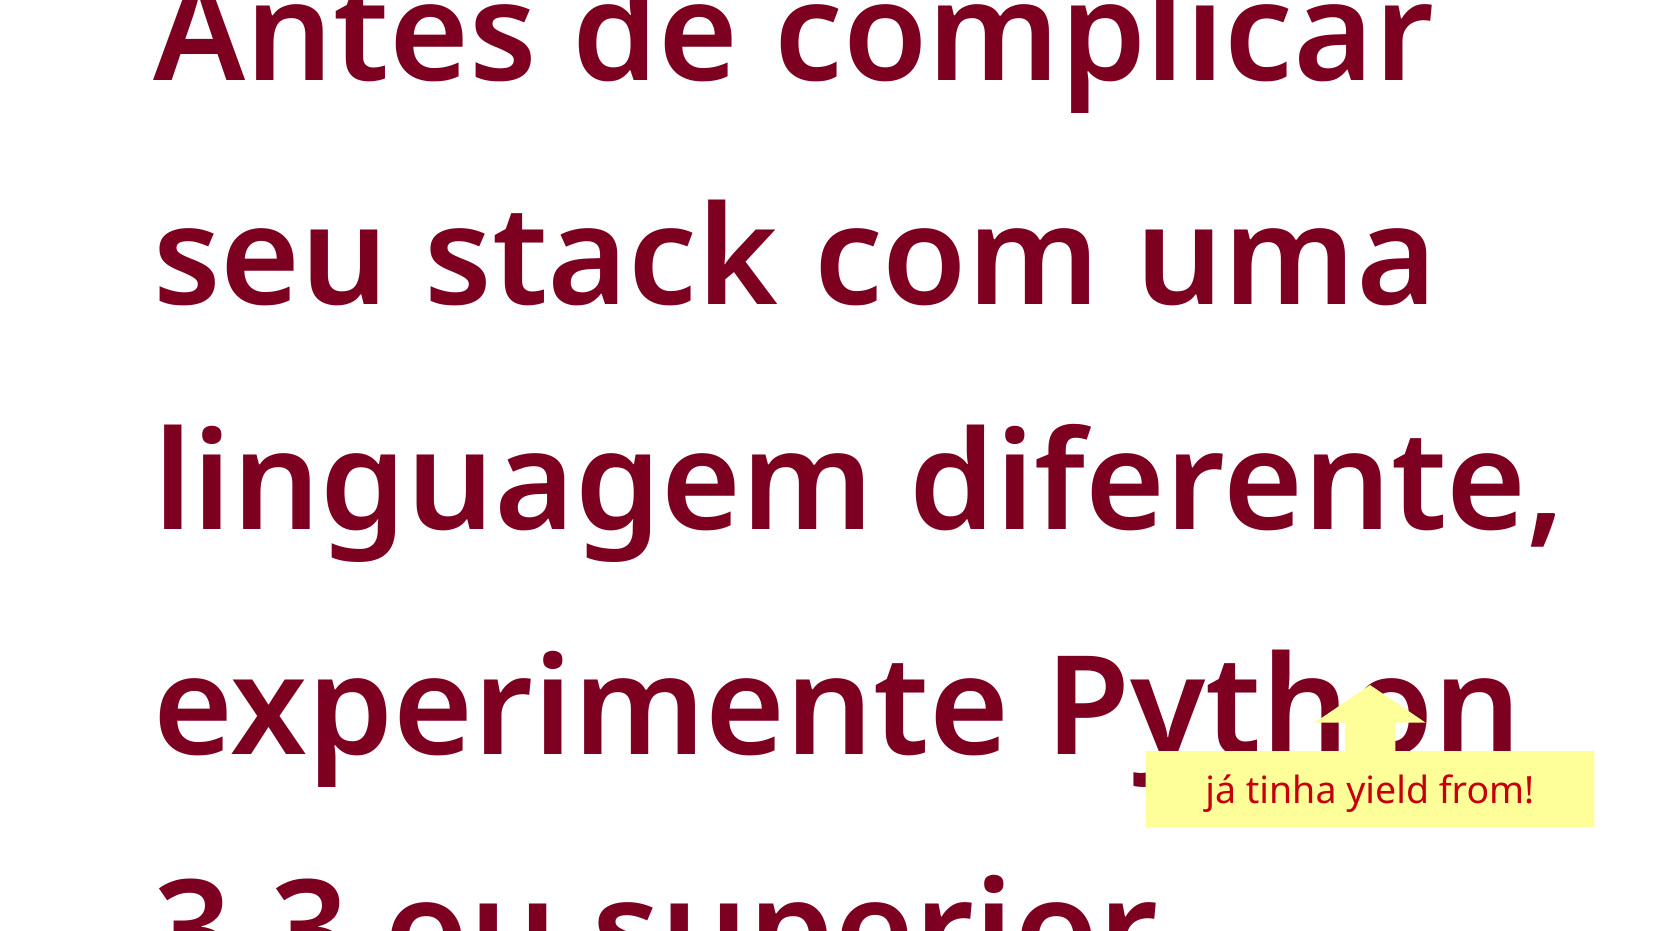

# Antes de complicar seu stack com uma linguagem diferente, experimente Python 3.3 ou superior
já tinha yield from!